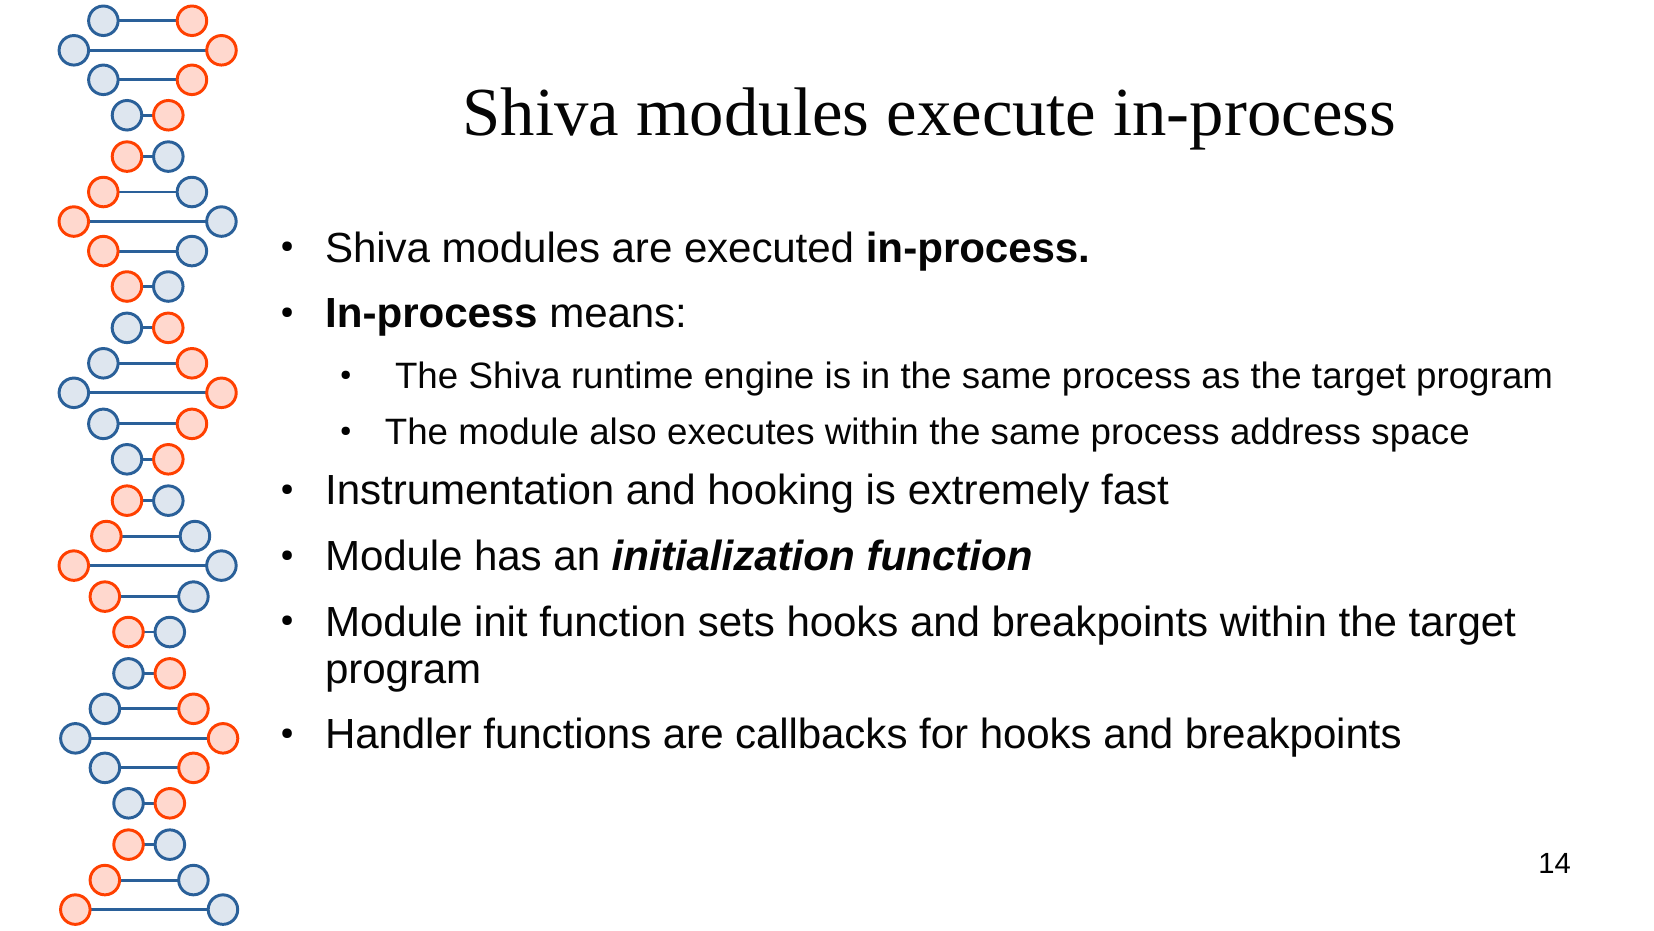

# Shiva modules execute in-process
Shiva modules are executed in-process.
In-process means:
 The Shiva runtime engine is in the same process as the target program
The module also executes within the same process address space
Instrumentation and hooking is extremely fast
Module has an initialization function
Module init function sets hooks and breakpoints within the target program
Handler functions are callbacks for hooks and breakpoints
14